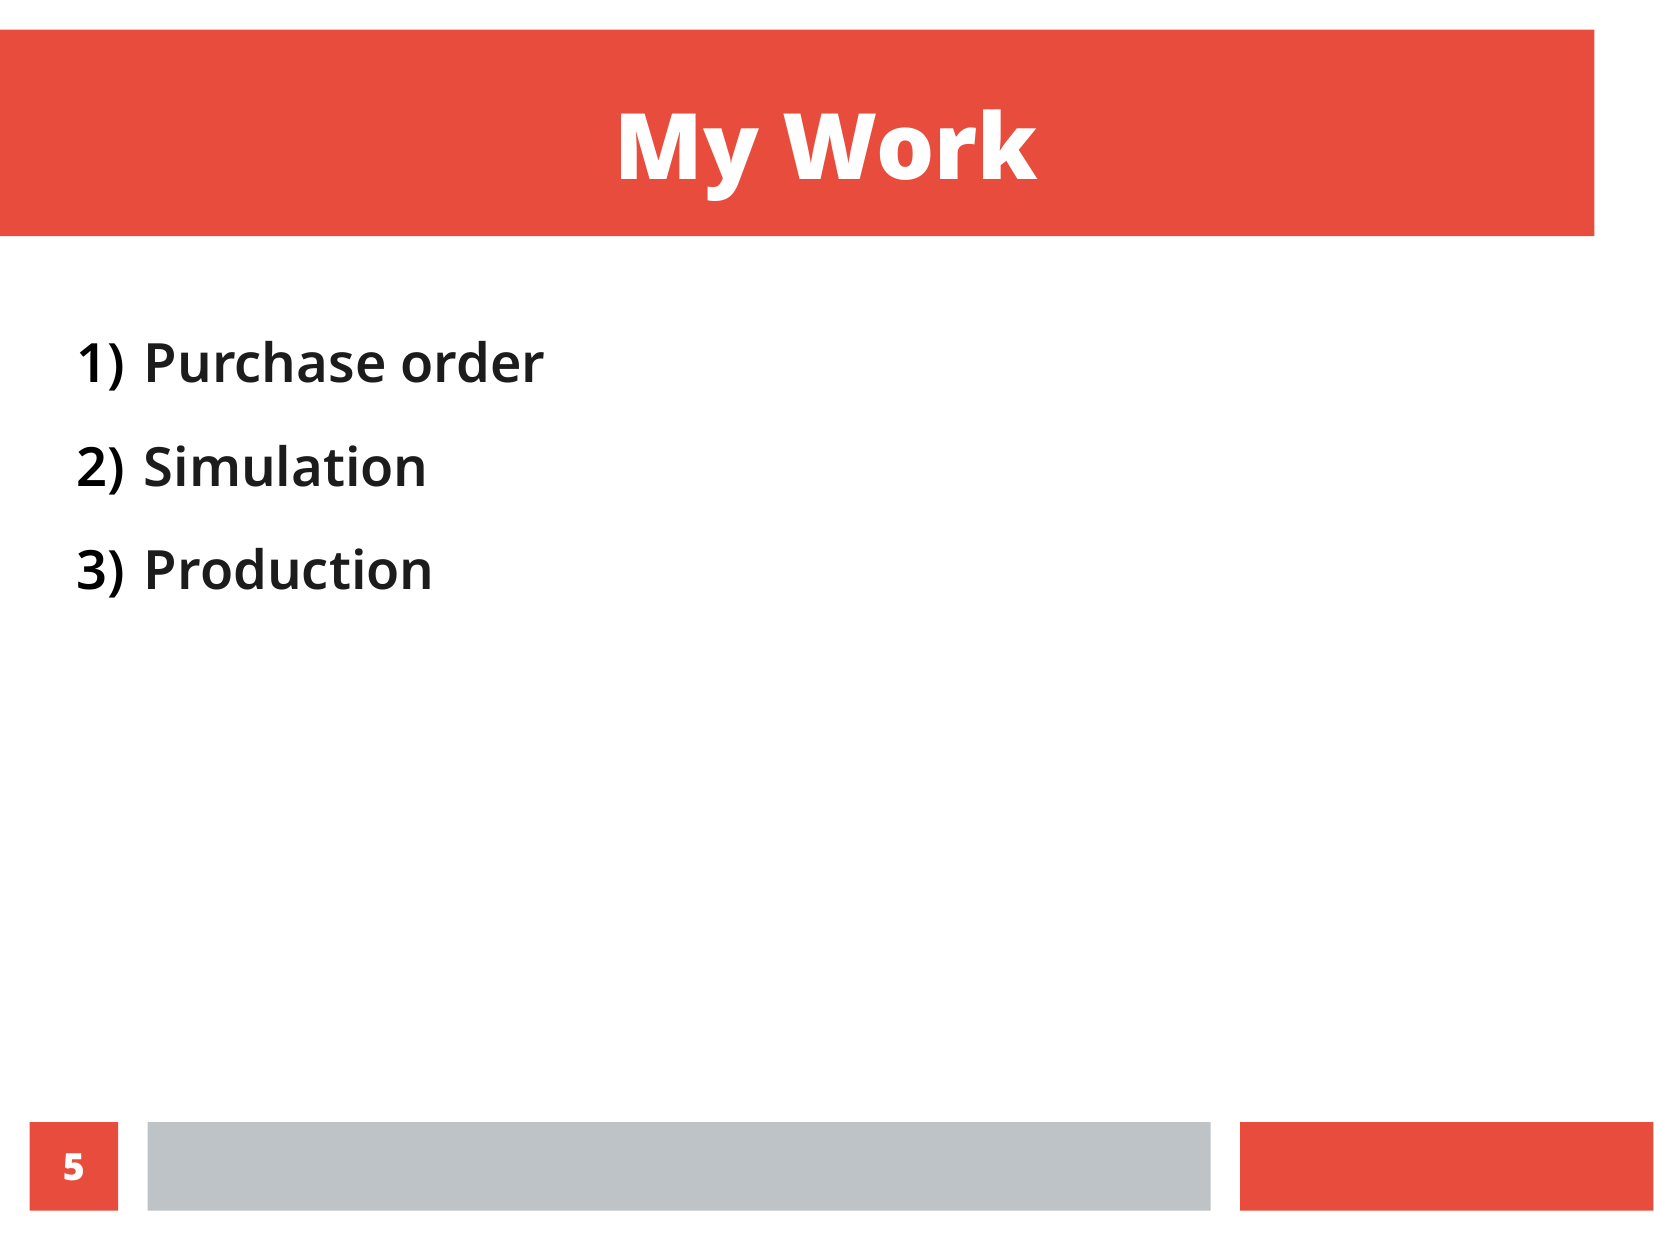

# My Work
 Purchase order
 Simulation
 Production
5